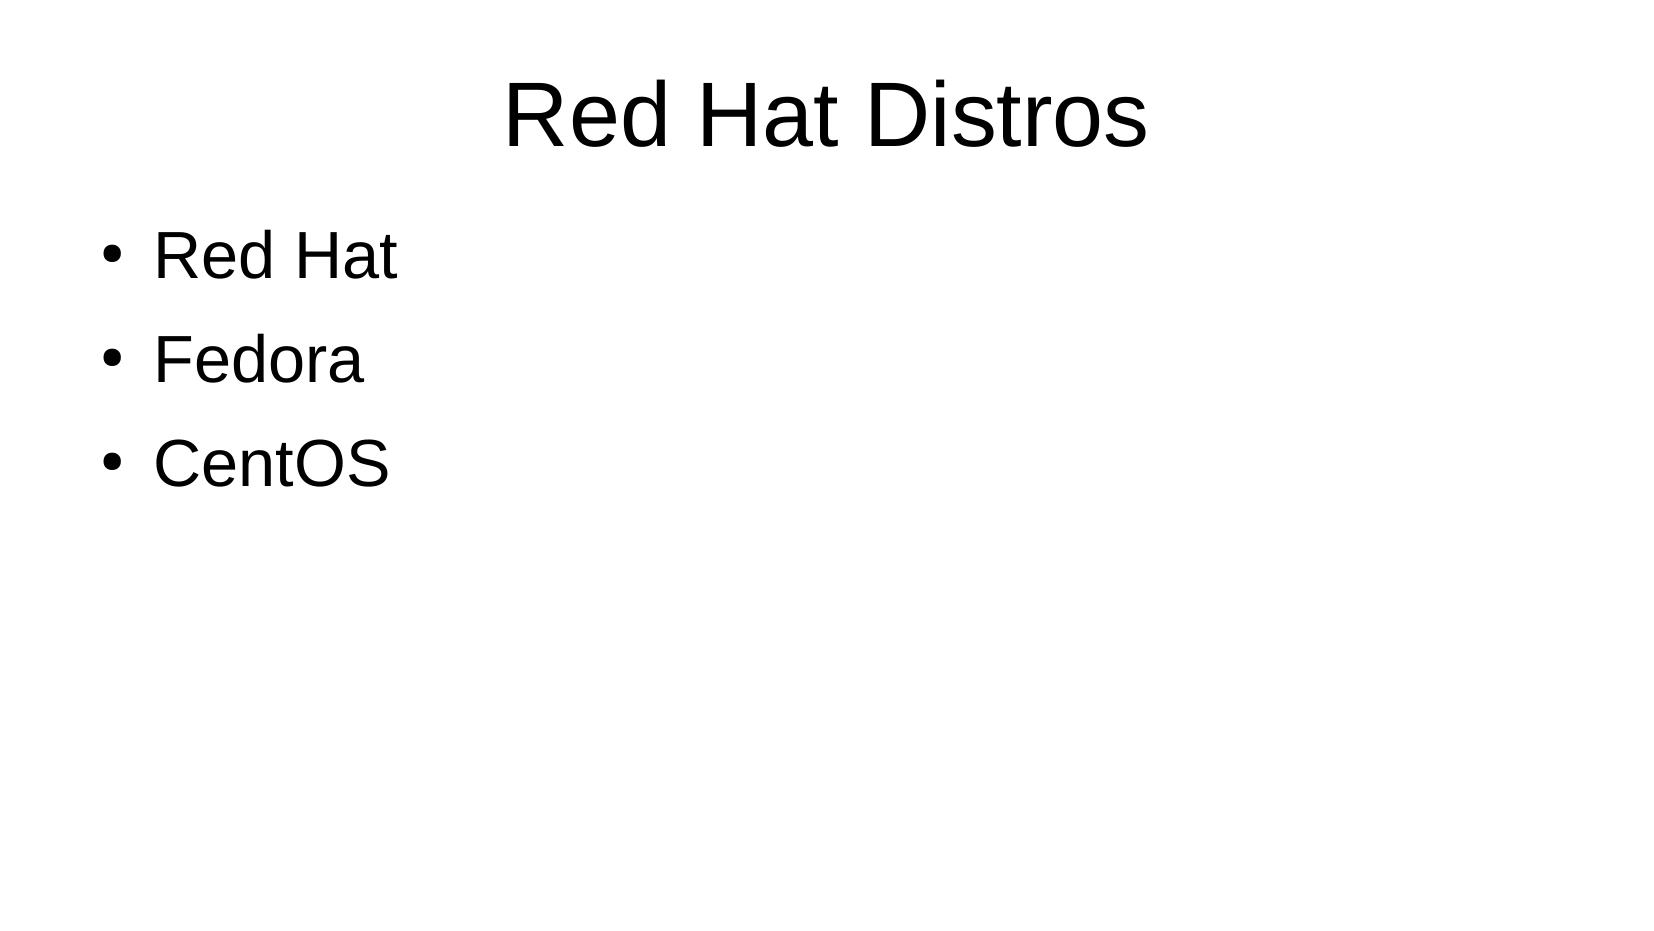

# Red Hat Distros
Red Hat
Fedora
CentOS